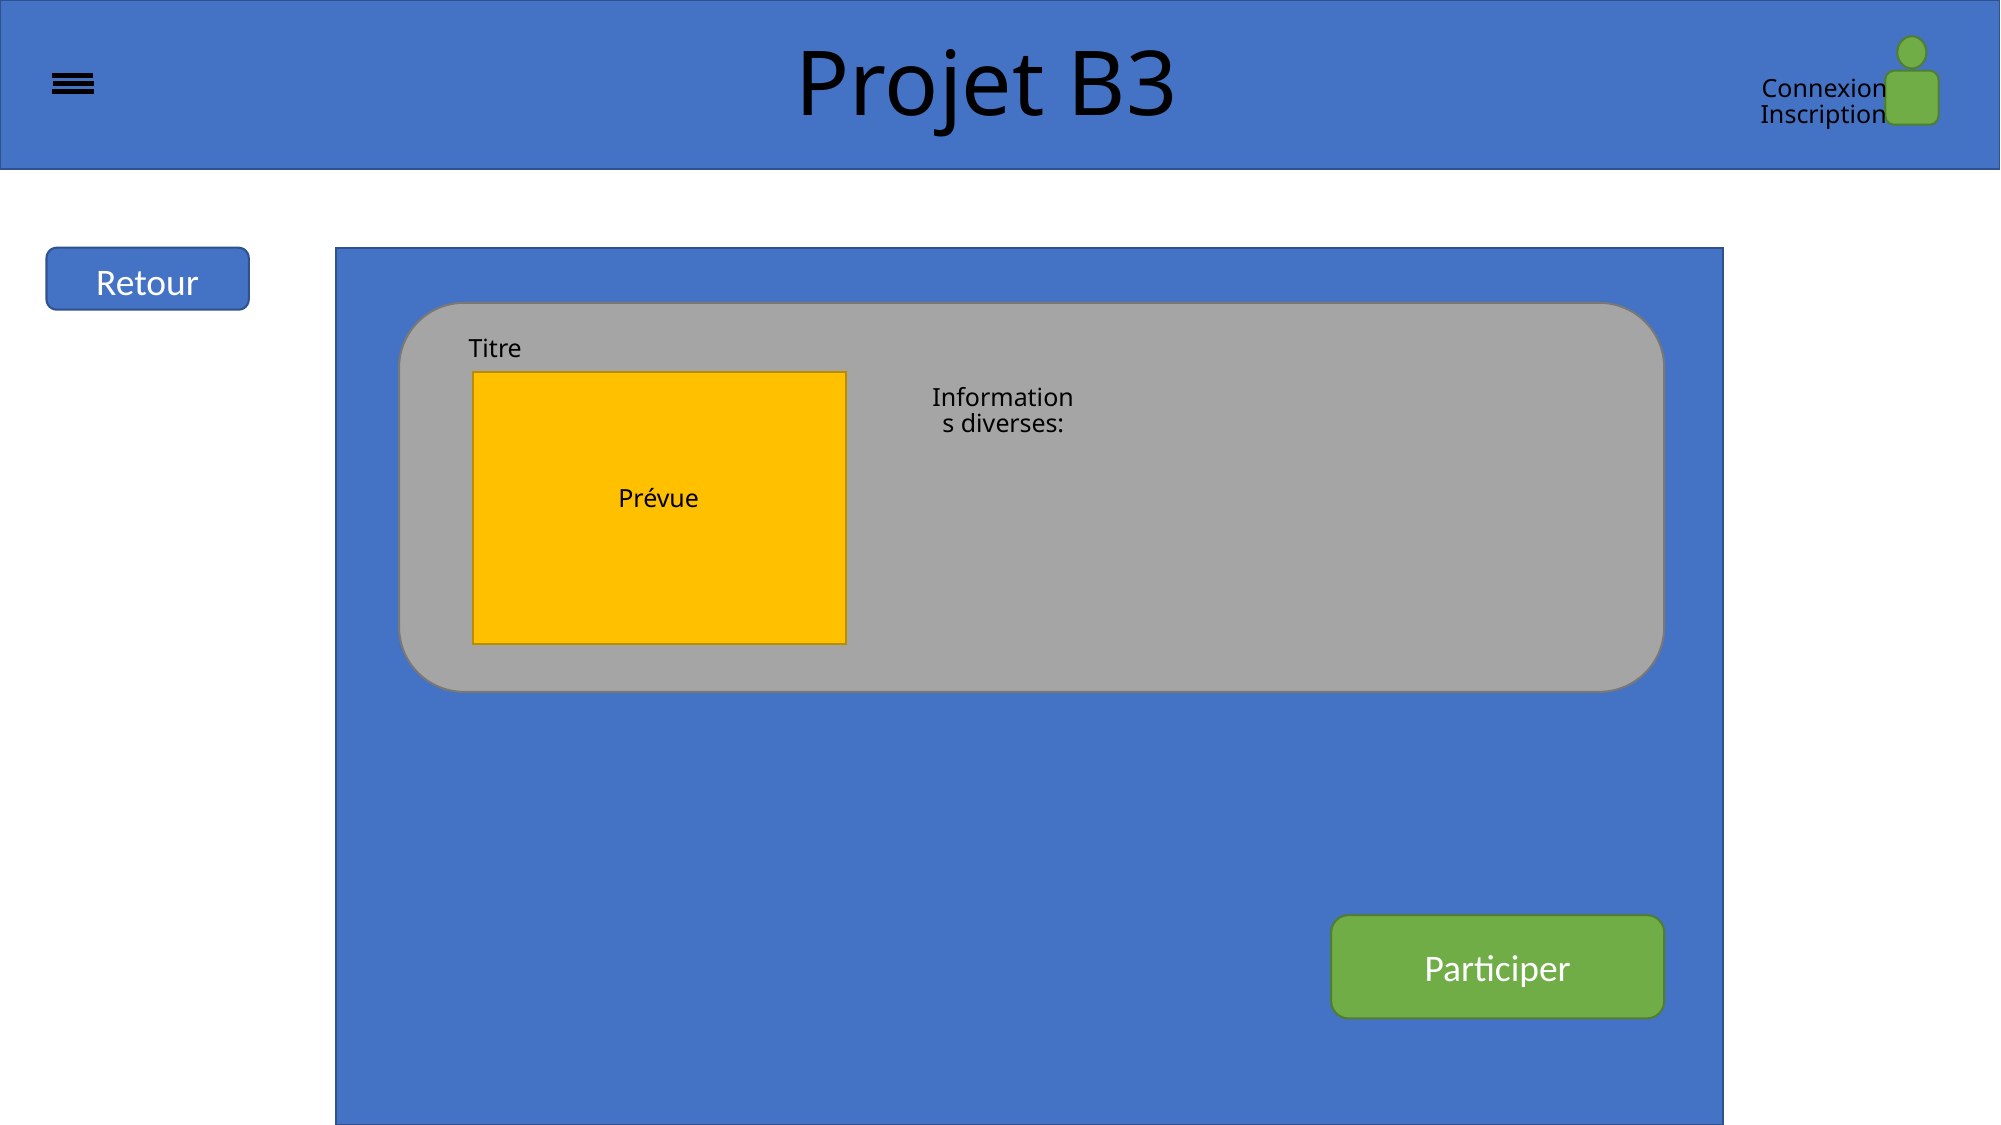

Projet B3
Connexion
Inscription
Retour
Titre
Informations diverses:
Prévue
Participer